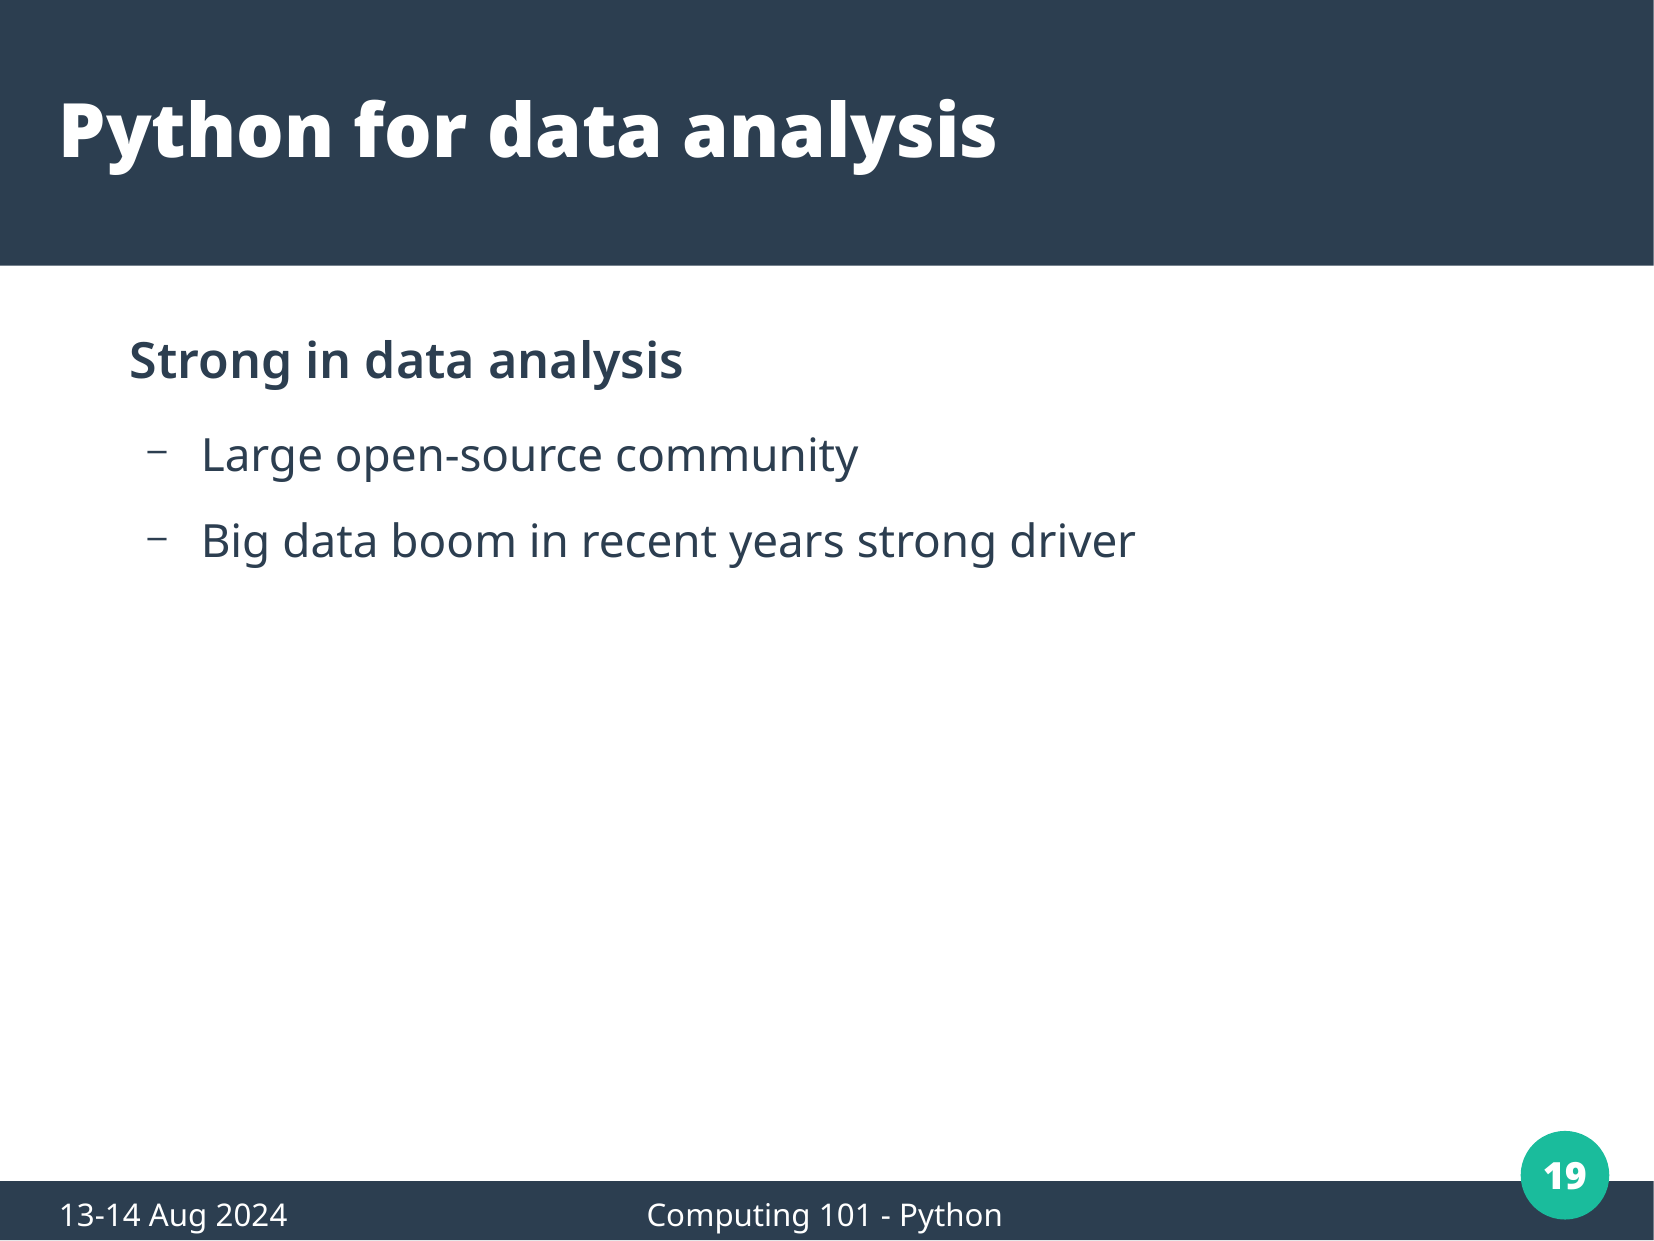

# Python for data analysis
Strong in data analysis
Large open-source community
Big data boom in recent years strong driver
19
13-14 Aug 2024